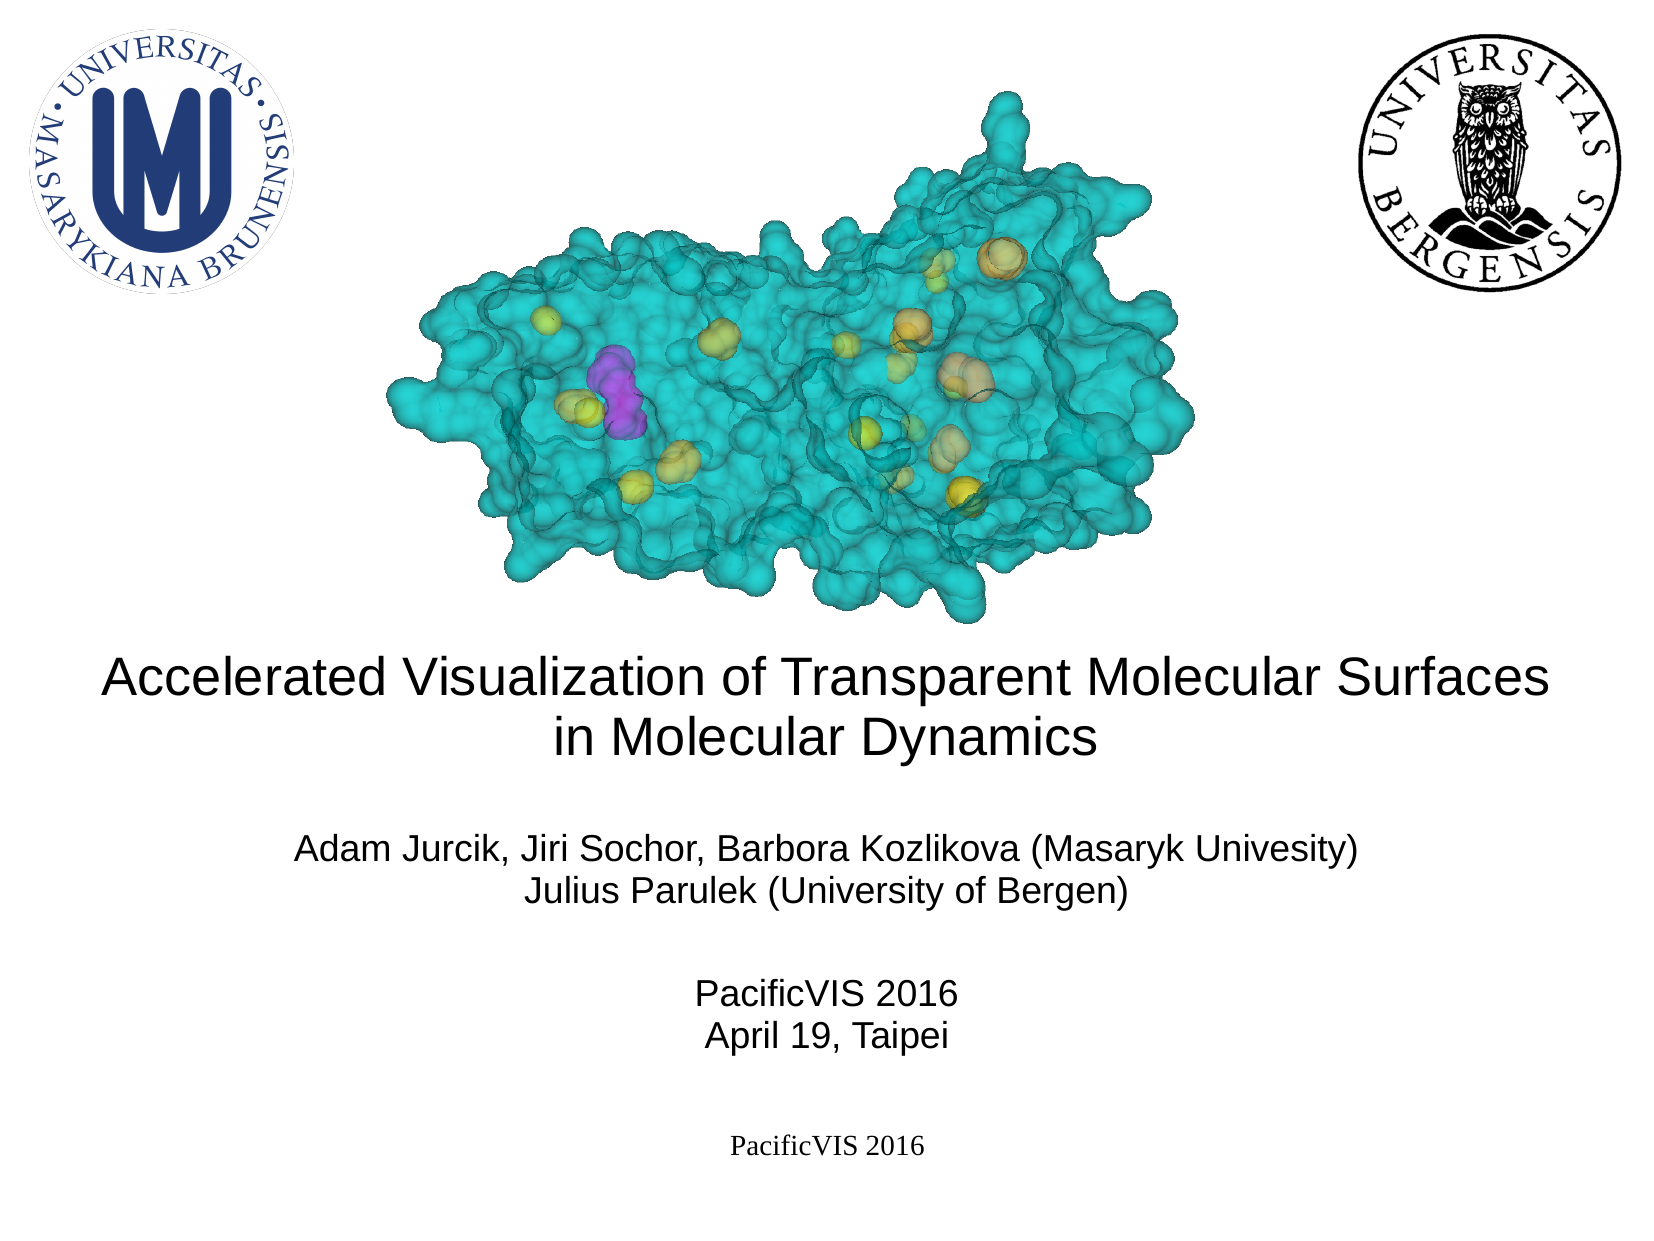

# Accelerated Visualization of Transparent Molecular Surfaces in Molecular Dynamics
Adam Jurcik, Jiri Sochor, Barbora Kozlikova (Masaryk Univesity)
Julius Parulek (University of Bergen)
PacificVIS 2016
April 19, Taipei
PacificVIS 2016